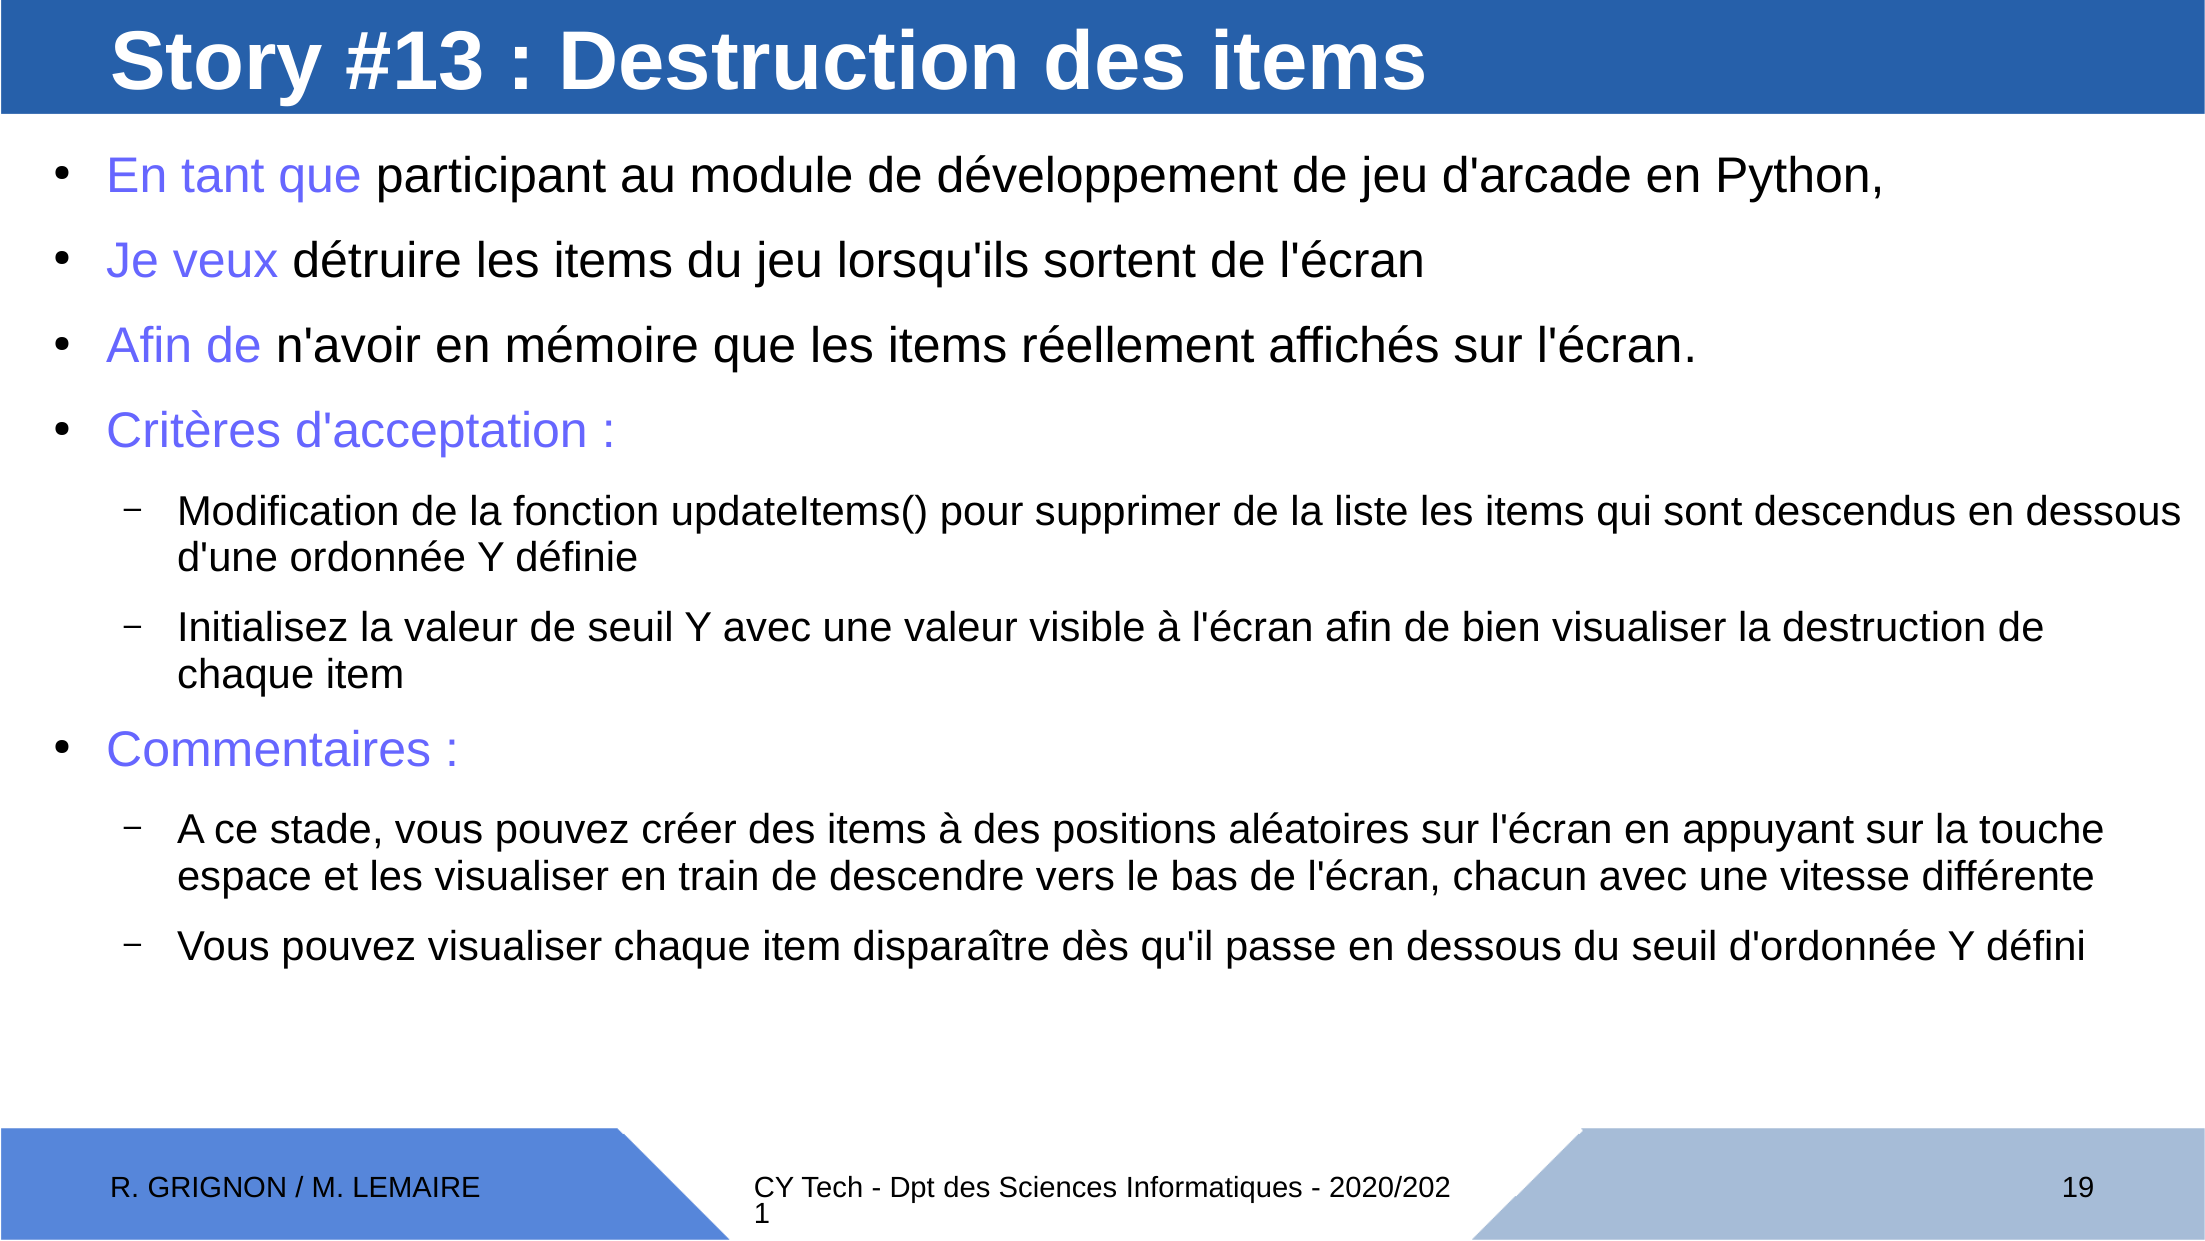

# Story #13 : Destruction des items
En tant que participant au module de développement de jeu d'arcade en Python,
Je veux détruire les items du jeu lorsqu'ils sortent de l'écran
Afin de n'avoir en mémoire que les items réellement affichés sur l'écran.
Critères d'acceptation :
Modification de la fonction updateItems() pour supprimer de la liste les items qui sont descendus en dessous d'une ordonnée Y définie
Initialisez la valeur de seuil Y avec une valeur visible à l'écran afin de bien visualiser la destruction de chaque item
Commentaires :
A ce stade, vous pouvez créer des items à des positions aléatoires sur l'écran en appuyant sur la touche espace et les visualiser en train de descendre vers le bas de l'écran, chacun avec une vitesse différente
Vous pouvez visualiser chaque item disparaître dès qu'il passe en dessous du seuil d'ordonnée Y défini
R. GRIGNON / M. LEMAIRE
CY Tech - Dpt des Sciences Informatiques - 2020/2021
19